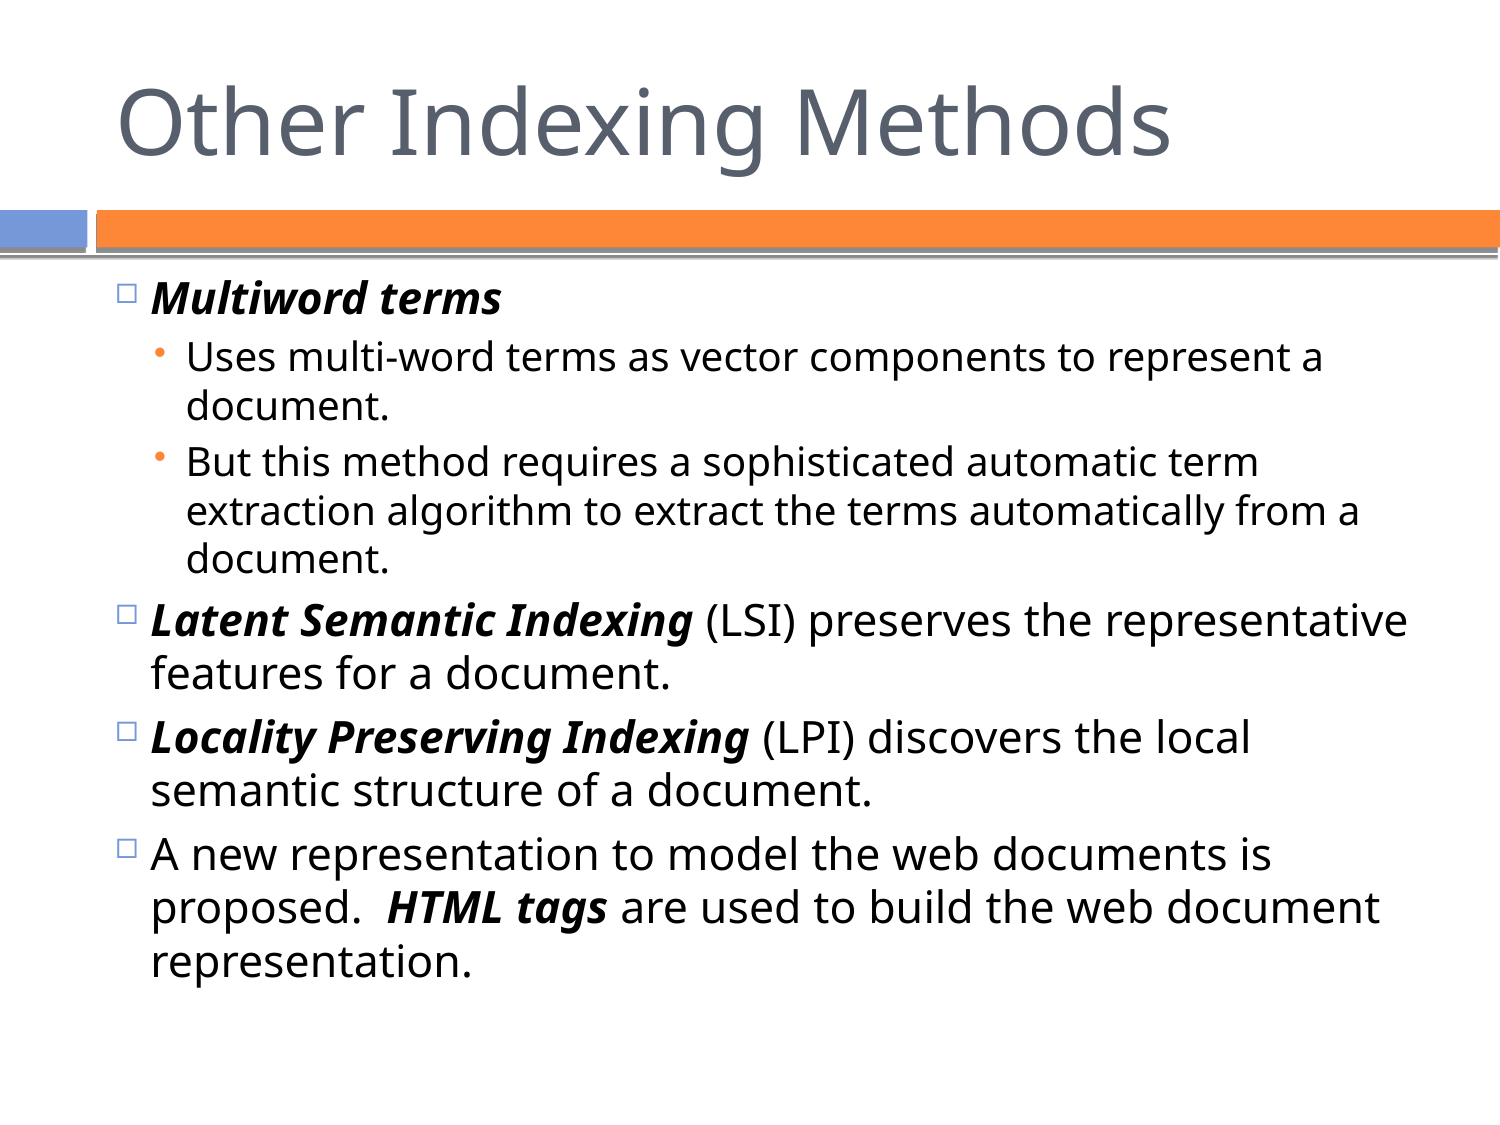

# Other Indexing Methods
Multiword terms
Uses multi-word terms as vector components to represent a document.
But this method requires a sophisticated automatic term extraction algorithm to extract the terms automatically from a document.
Latent Semantic Indexing (LSI) preserves the representative features for a document.
Locality Preserving Indexing (LPI) discovers the local semantic structure of a document.
A new representation to model the web documents is proposed. HTML tags are used to build the web document representation.